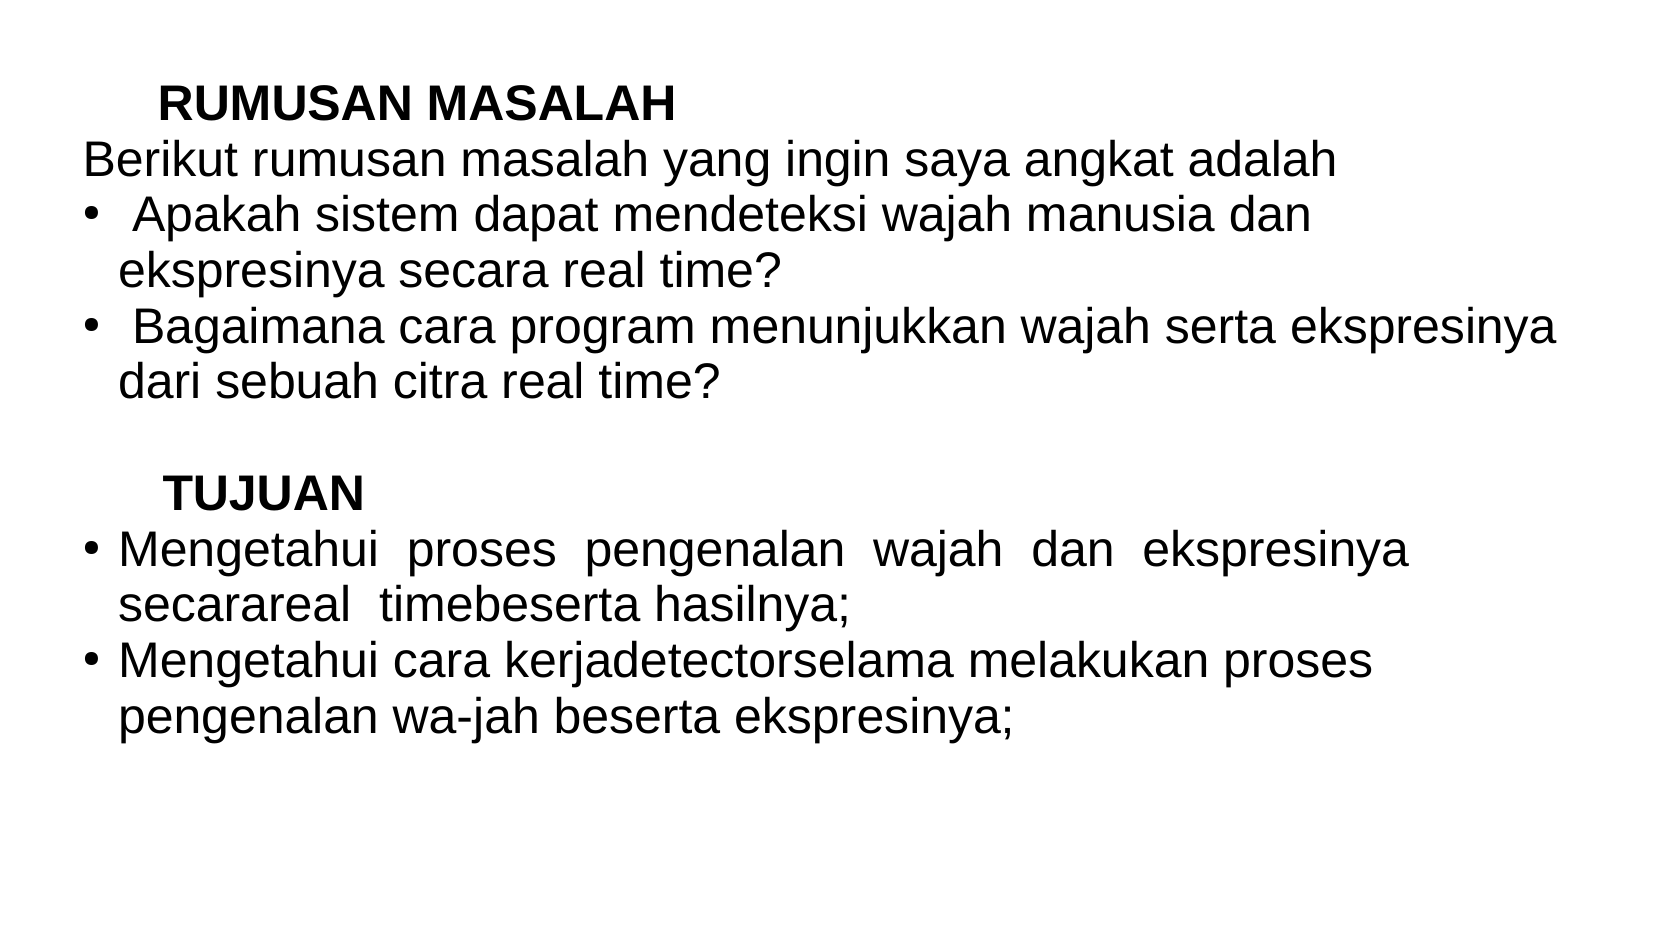

# RUMUSAN MASALAH
Berikut rumusan masalah yang ingin saya angkat adalah
 Apakah sistem dapat mendeteksi wajah manusia dan ekspresinya secara real time?
 Bagaimana cara program menunjukkan wajah serta ekspresinya dari sebuah citra real time?
TUJUAN
Mengetahui proses pengenalan wajah dan ekspresinya secarareal timebeserta hasilnya;
Mengetahui cara kerjadetectorselama melakukan proses pengenalan wa-jah beserta ekspresinya;